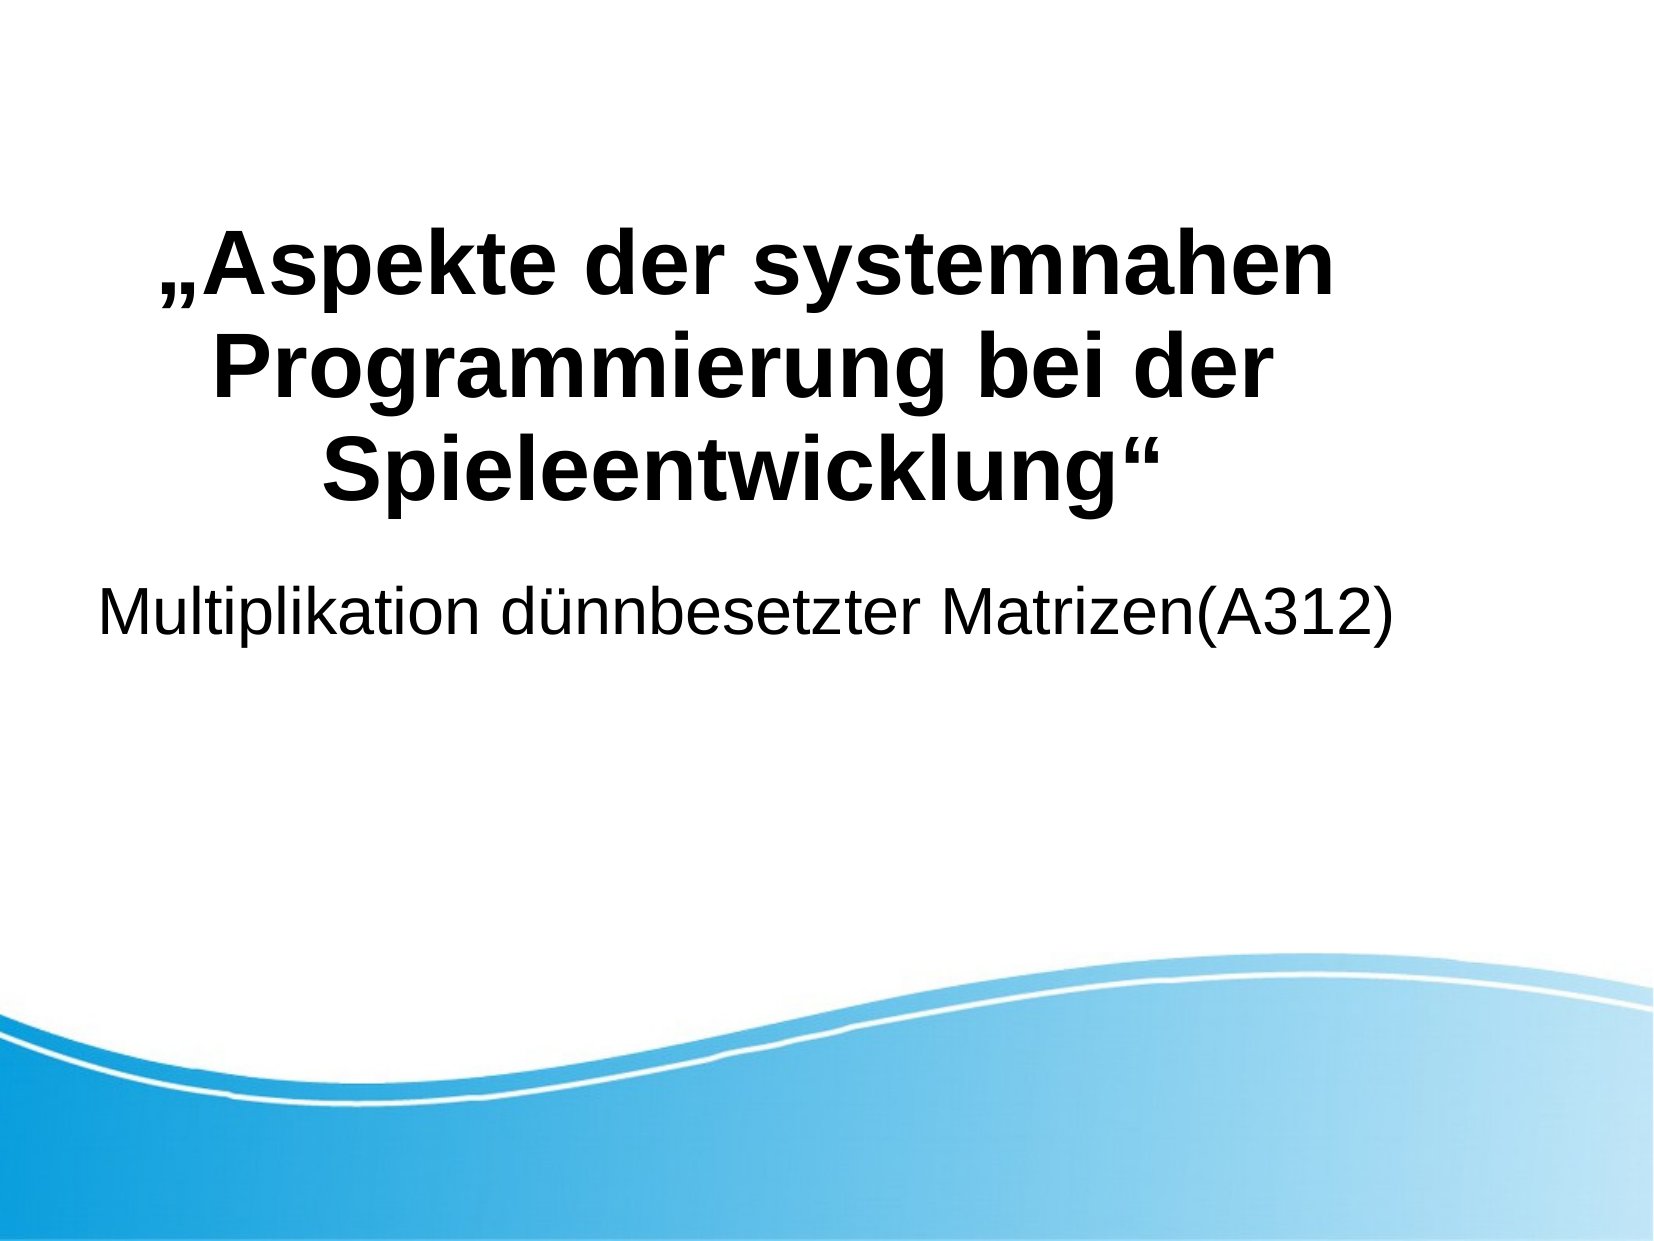

# „Aspekte der systemnahen Programmierung bei der Spieleentwicklung“
Multiplikation dünnbesetzter Matrizen(A312)